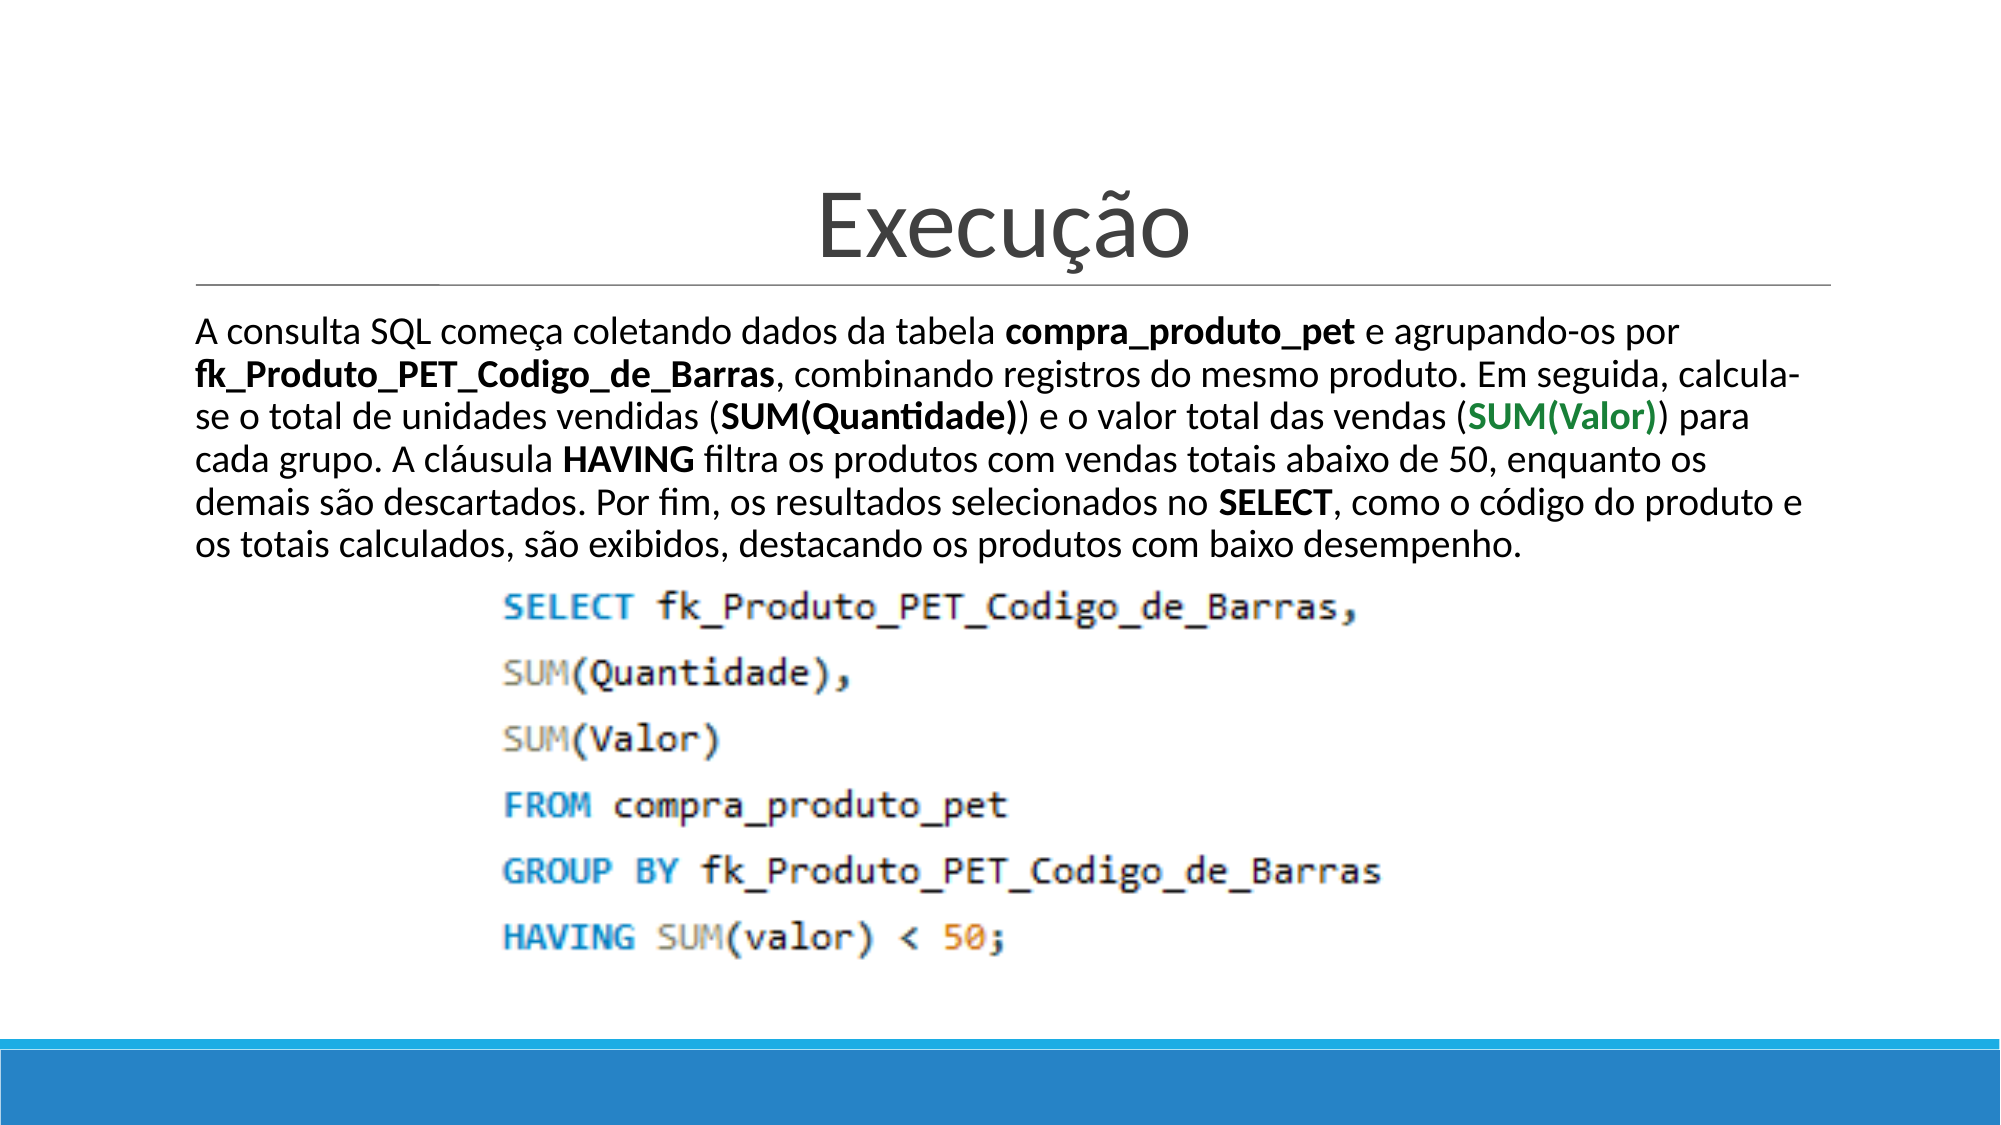

Execução
A consulta SQL começa coletando dados da tabela compra_produto_pet e agrupando-os por fk_Produto_PET_Codigo_de_Barras, combinando registros do mesmo produto. Em seguida, calcula-se o total de unidades vendidas (SUM(Quantidade)) e o valor total das vendas (SUM(Valor)) para cada grupo. A cláusula HAVING filtra os produtos com vendas totais abaixo de 50, enquanto os demais são descartados. Por fim, os resultados selecionados no SELECT, como o código do produto e os totais calculados, são exibidos, destacando os produtos com baixo desempenho.